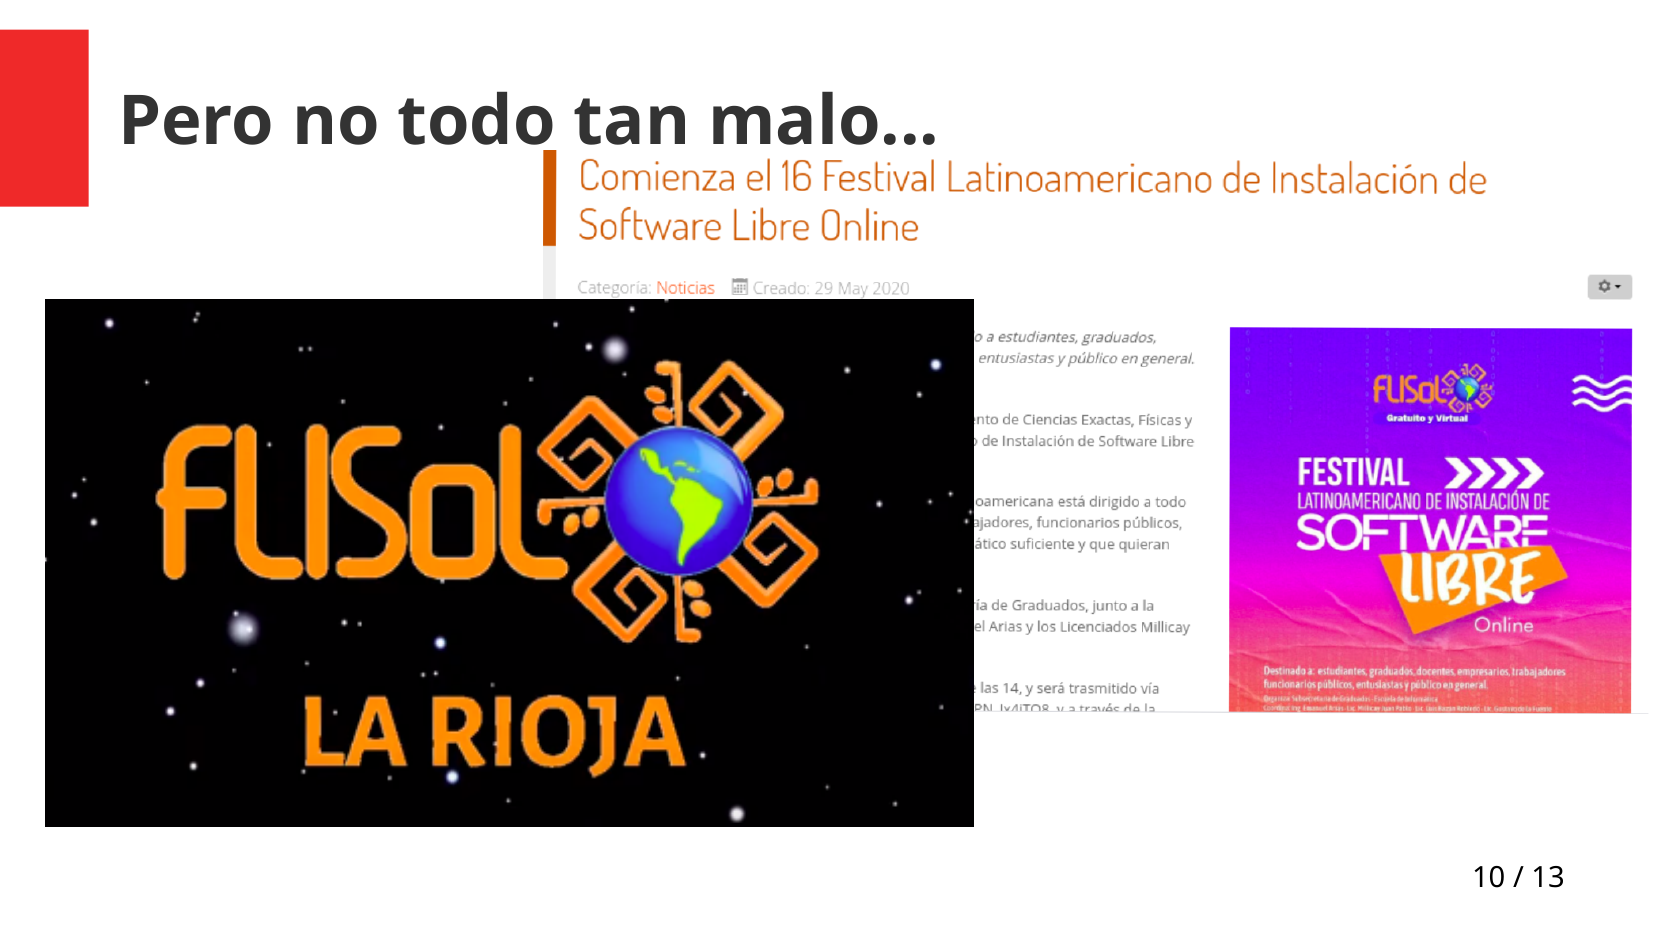

# Pero no todo tan malo...
10